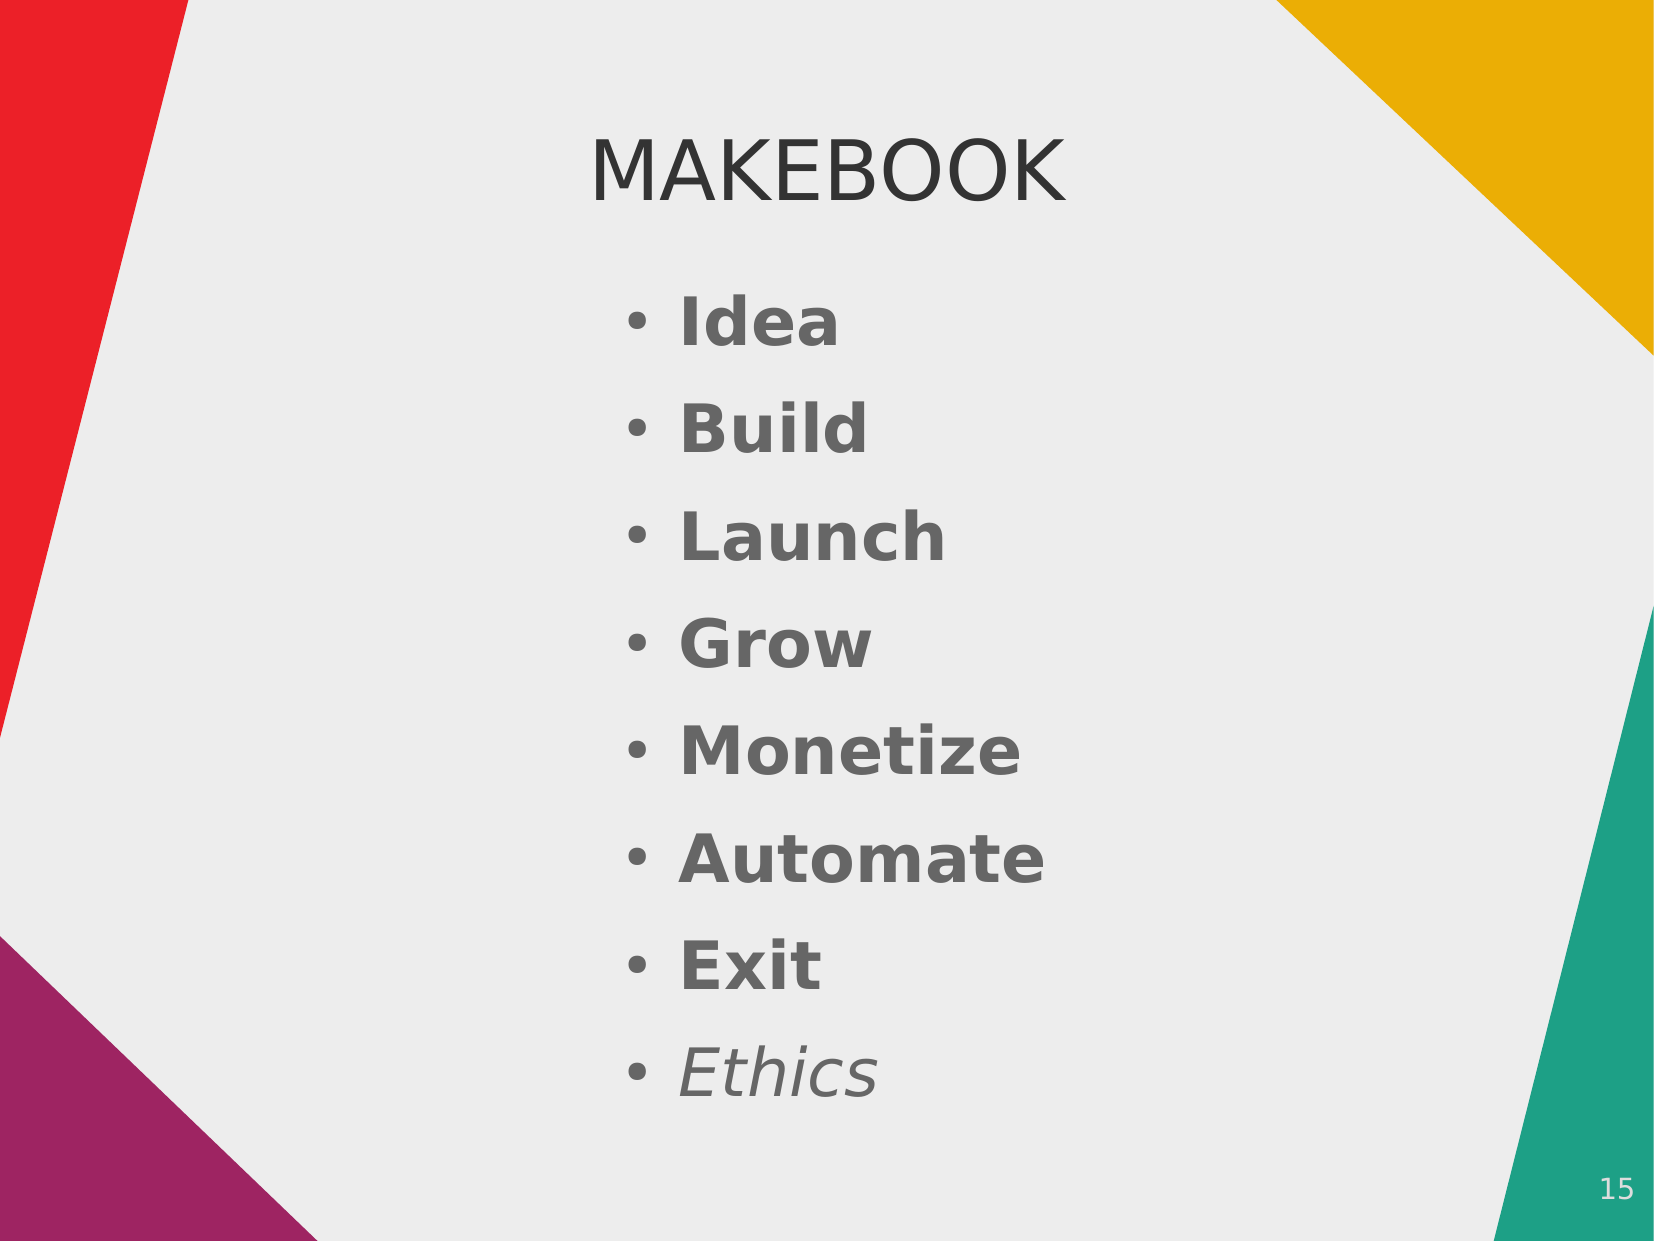

# MAKEBOOK
Idea
Build
Launch
Grow
Monetize
Automate
Exit
Ethics
15